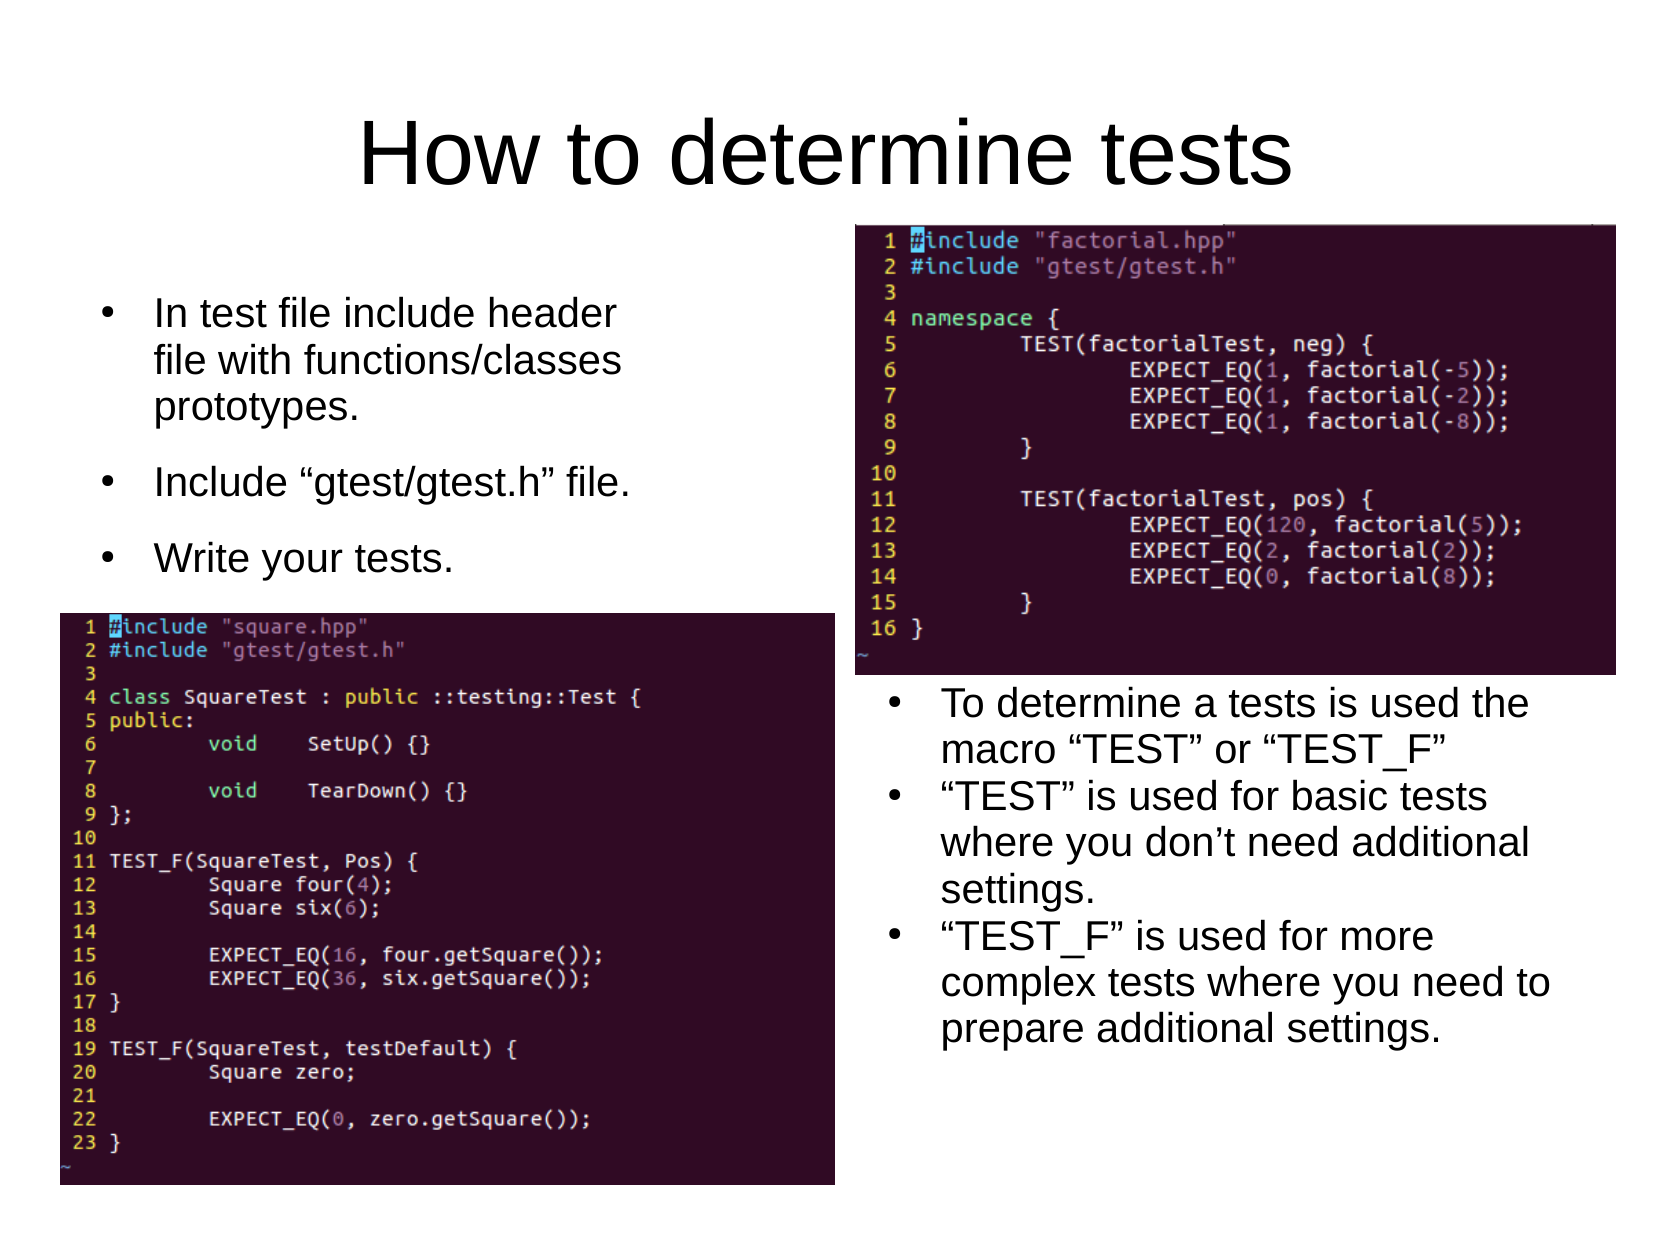

# How to determine tests
In test file include header file with functions/classes prototypes.
Include “gtest/gtest.h” file.
Write your tests.
To determine a tests is used the macro “TEST” or “TEST_F”
“TEST” is used for basic tests where you don’t need additional settings.
“TEST_F” is used for more complex tests where you need to prepare additional settings.